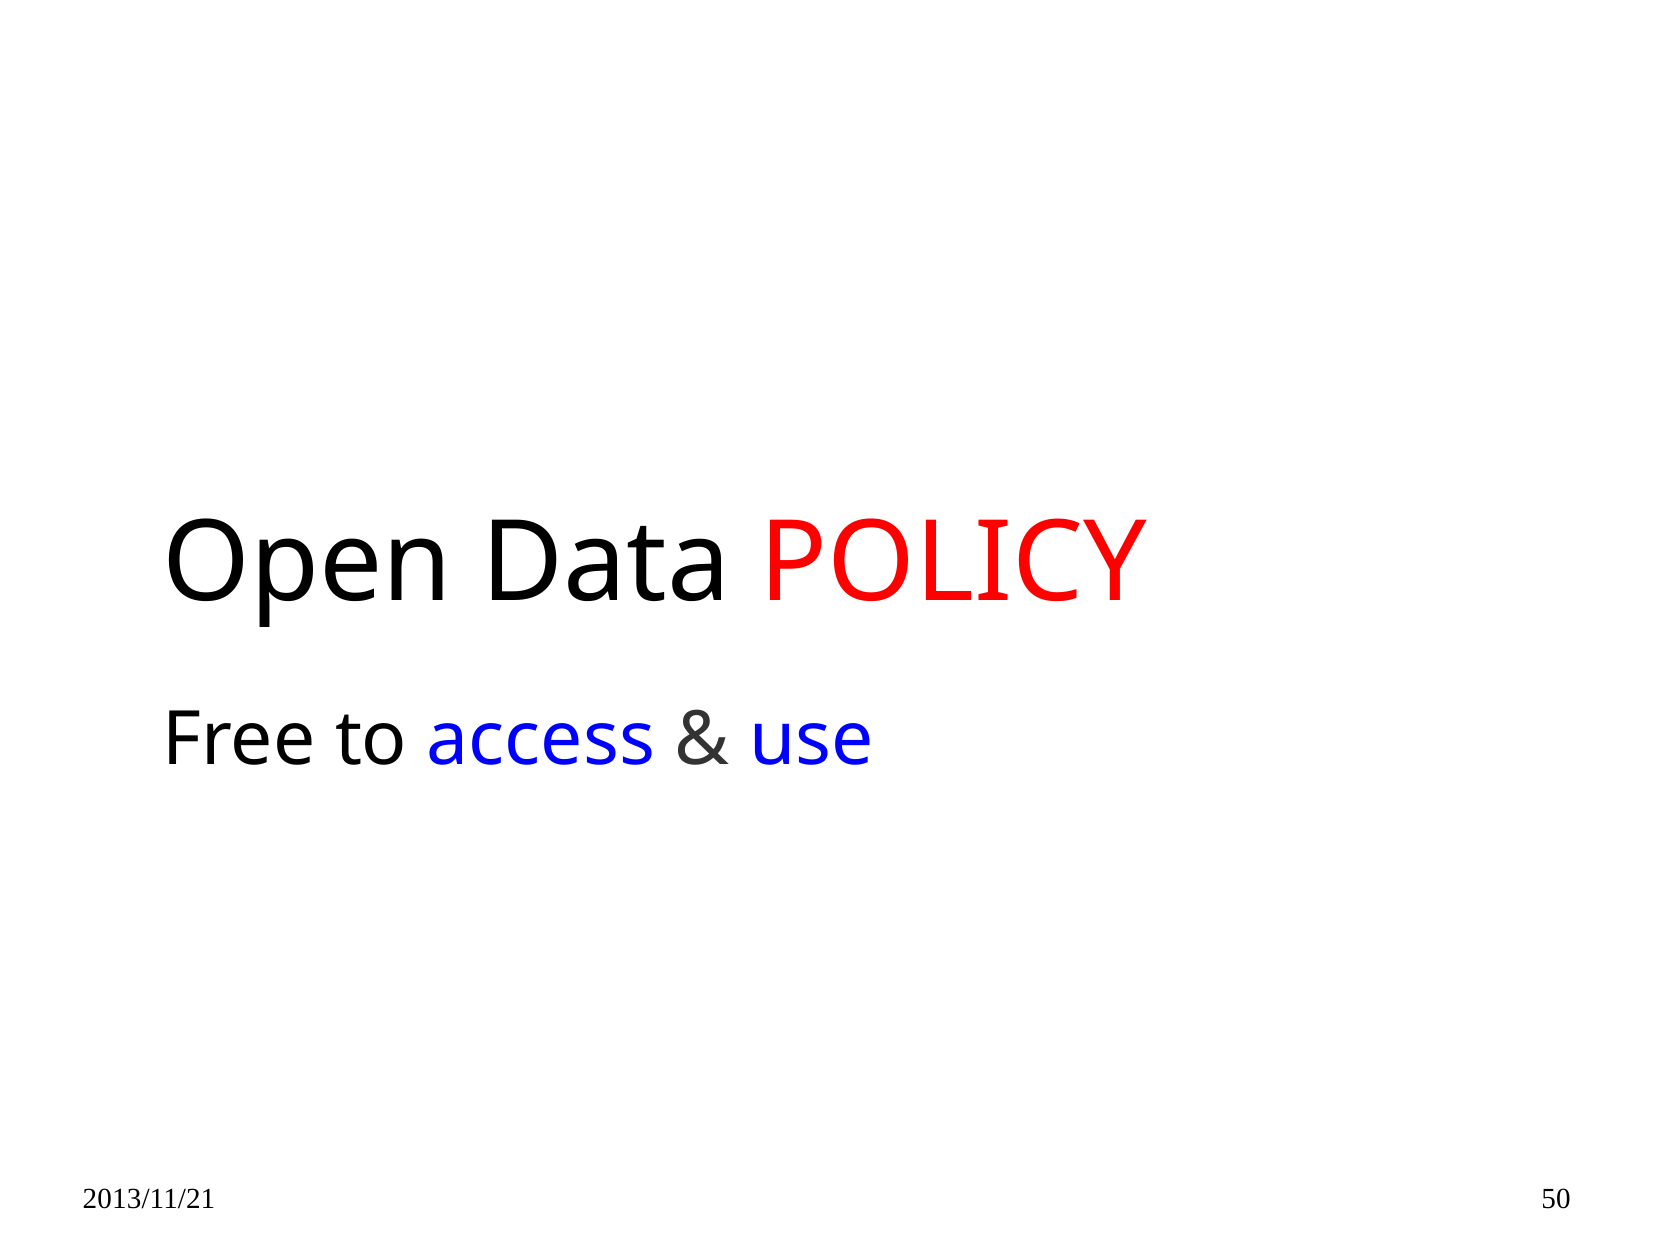

Open Data POLICY
Free to access & use
2013/11/21
50